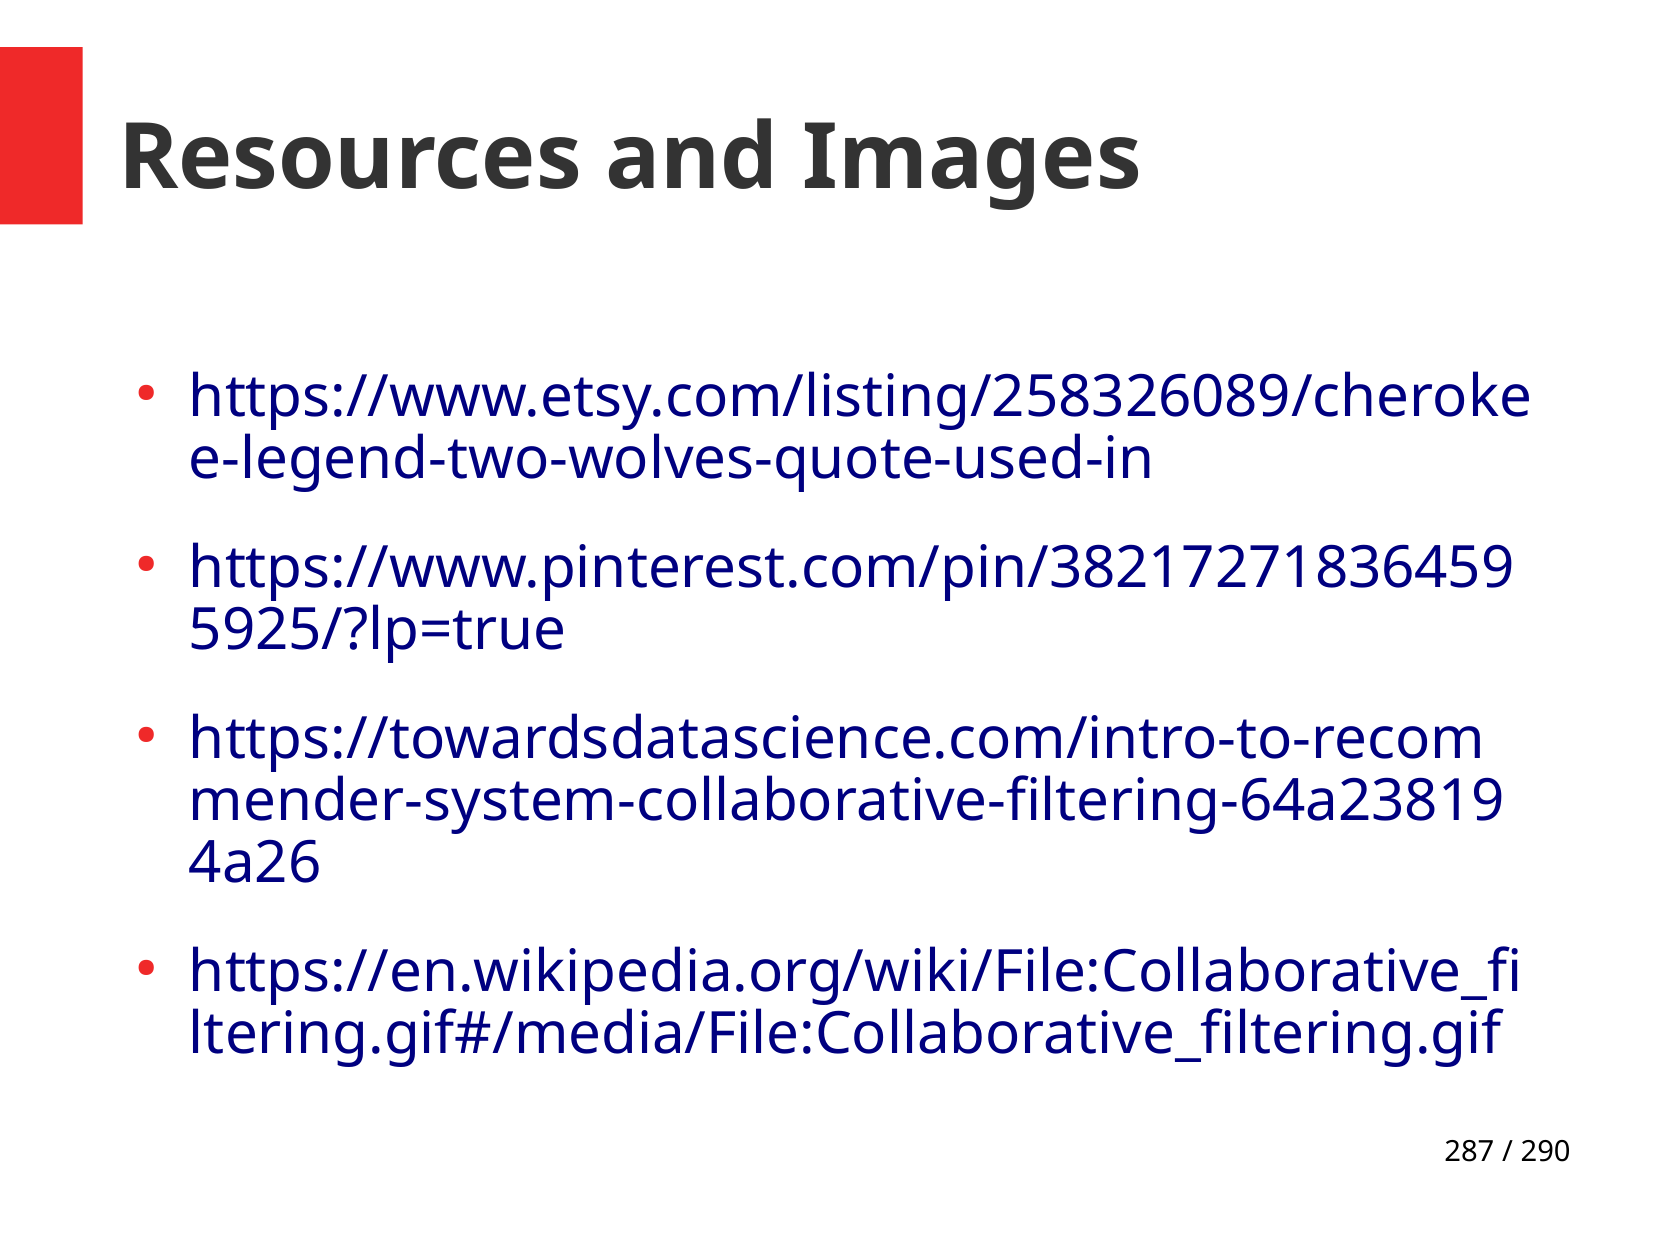

# Resources and Images
https://www.etsy.com/listing/258326089/cherokee-legend-two-wolves-quote-used-in
https://www.pinterest.com/pin/382172718364595925/?lp=true
https://towardsdatascience.com/intro-to-recommender-system-collaborative-filtering-64a238194a26
https://en.wikipedia.org/wiki/File:Collaborative_filtering.gif#/media/File:Collaborative_filtering.gif
287